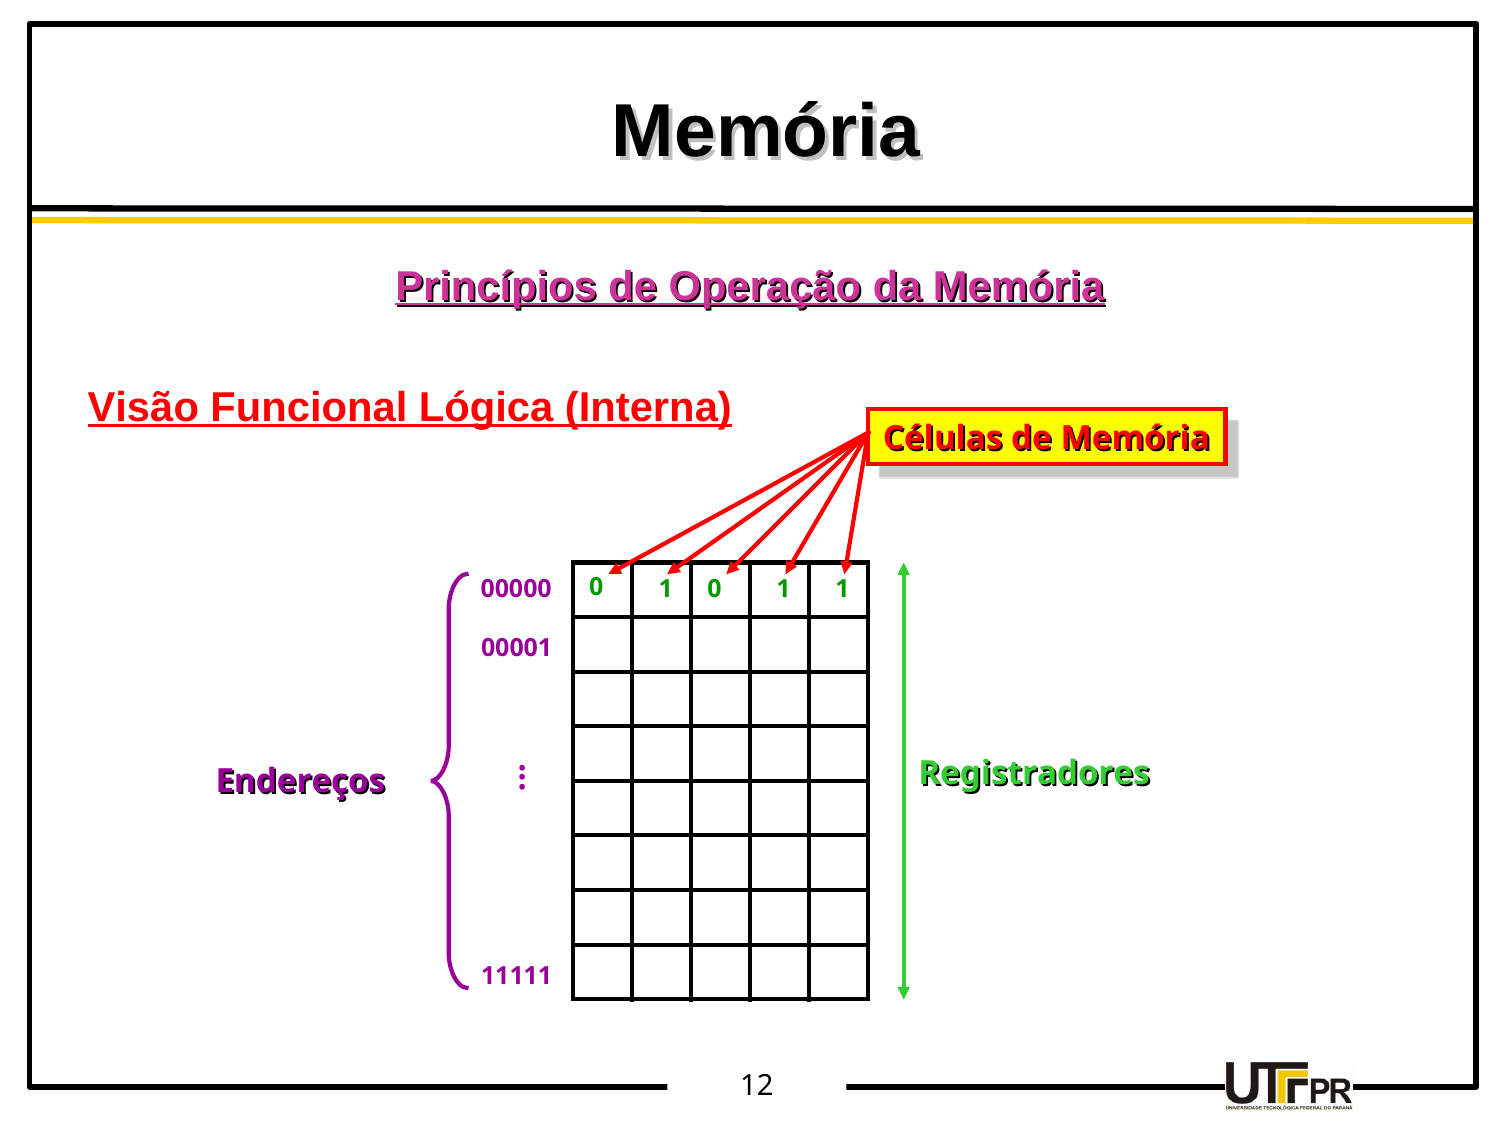

Memória
# Princípios de Operação da Memória
Visão Funcional Lógica (Interna)
Células de Memória
0
00000
1
0
1
1
00001
Registradores
...
Endereços
11111